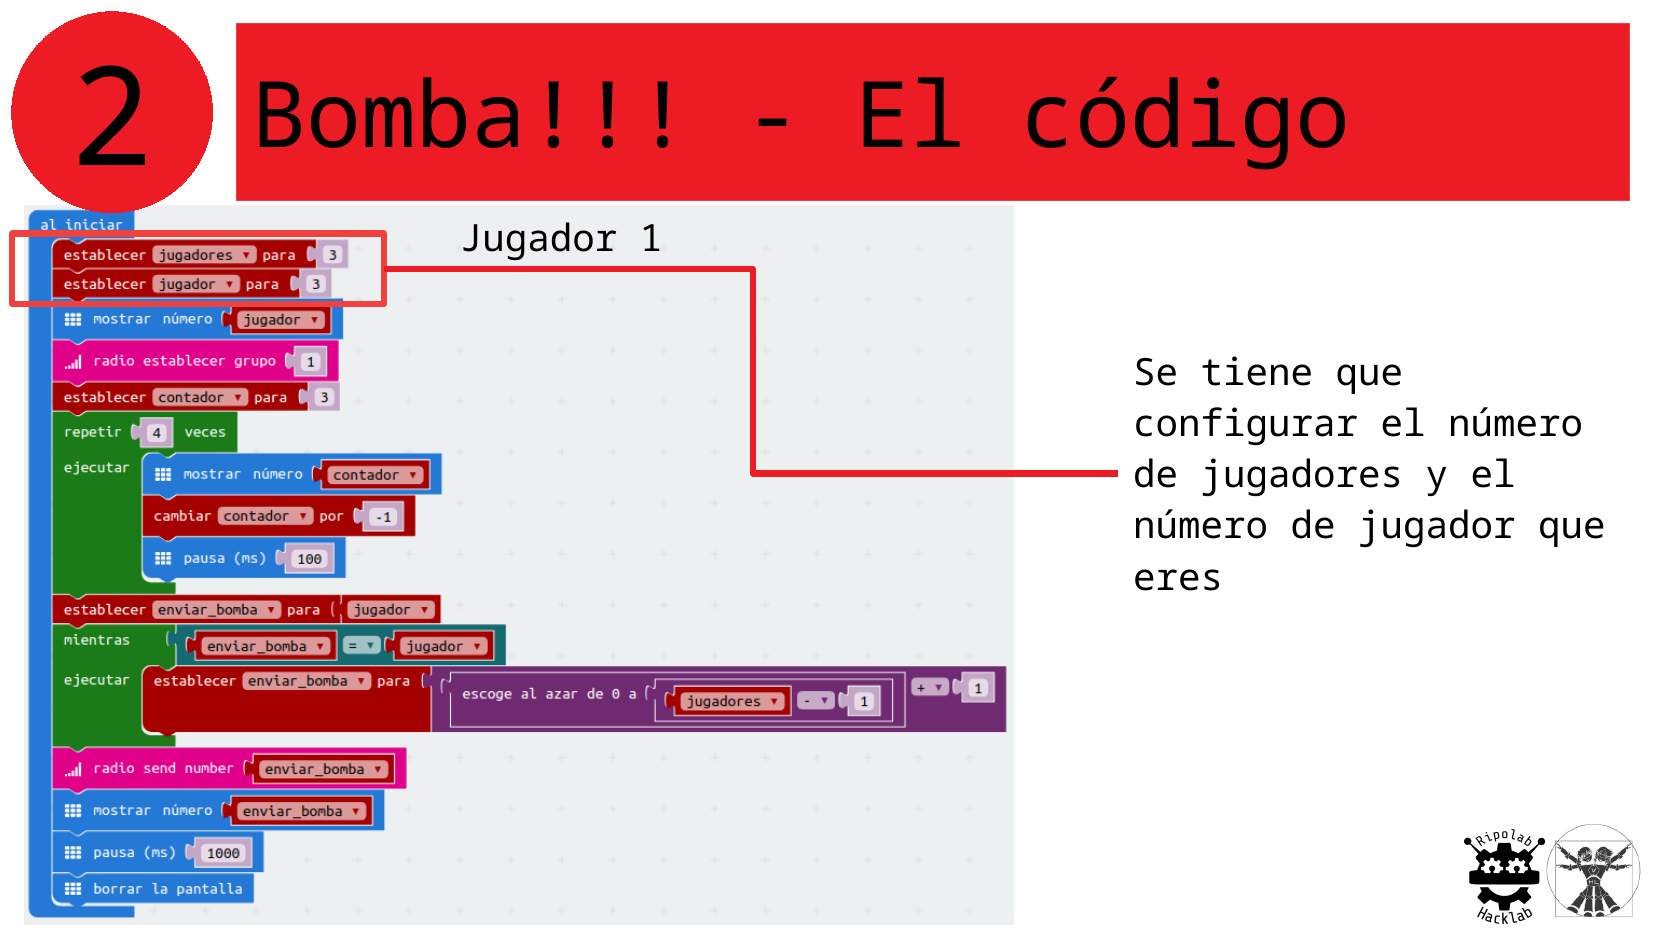

Jugador 1
2
Bomba!!! - El código
Jugador 1
Se tiene que configurar el número de jugadores y el número de jugador que eres